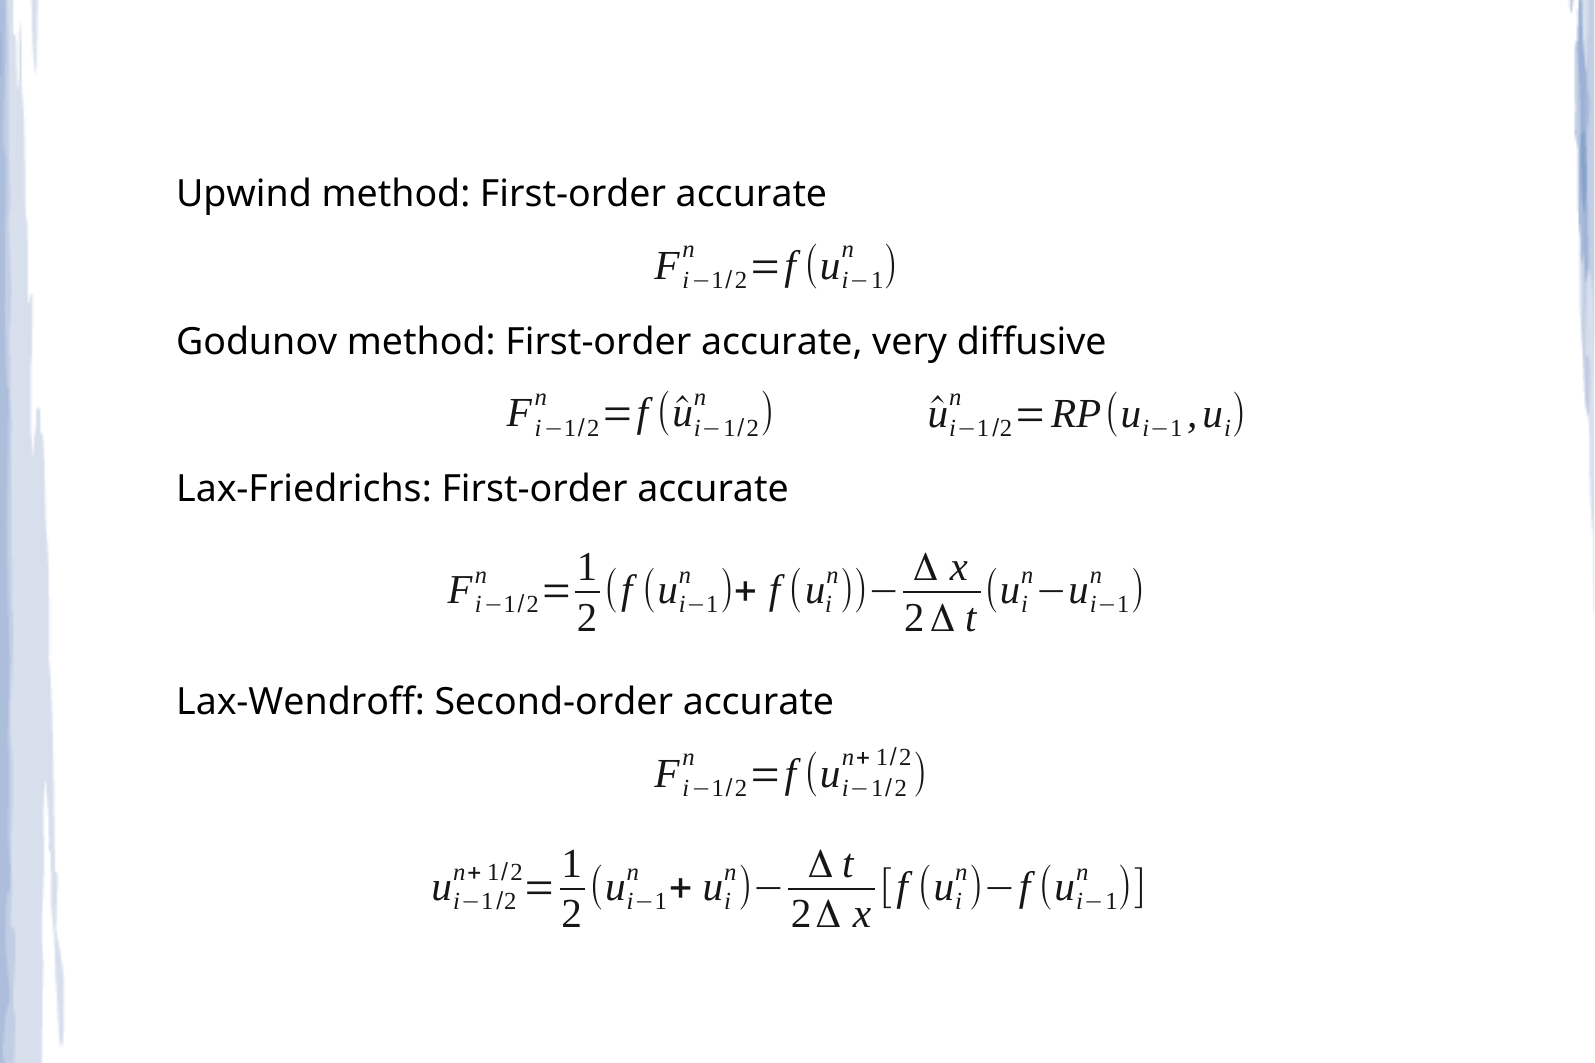

# Upwind method: First-order accurate
Godunov method: First-order accurate, very diffusive
Lax-Friedrichs: First-order accurate
Lax-Wendroff: Second-order accurate